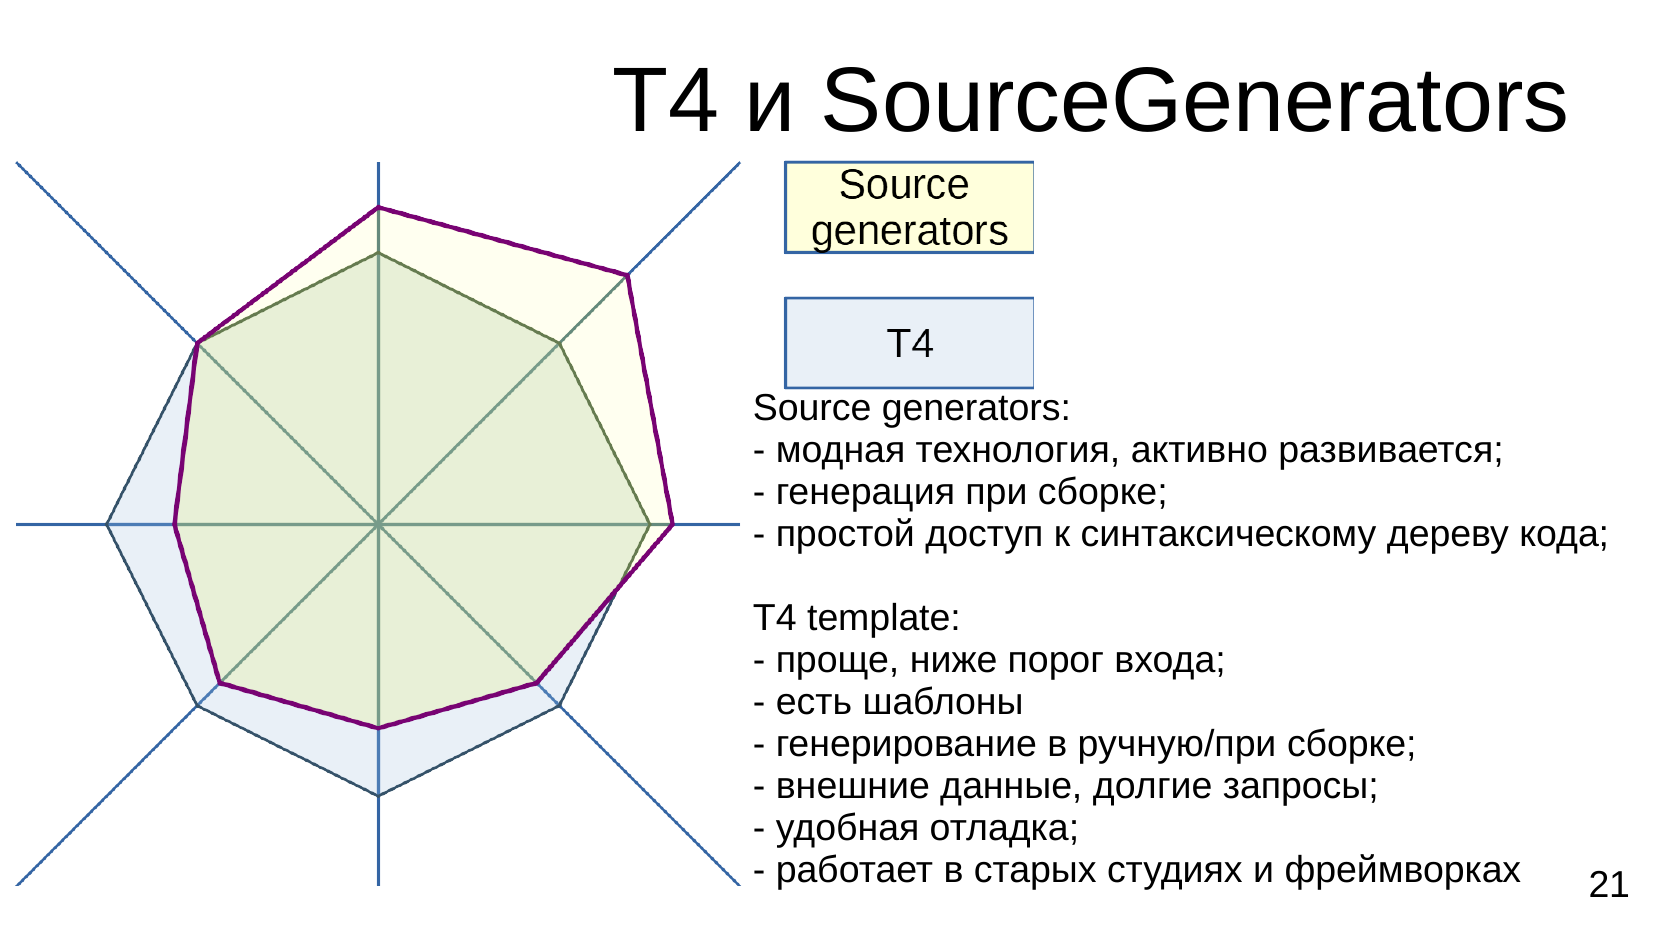

# T4 и SourceGenerators
Source generators:
- модная технология, активно развивается;
- генерация при сборке;
- простой доступ к синтаксическому дереву кода;
T4 template:
- проще, ниже порог входа;
- есть шаблоны
- генерирование в ручную/при сборке;
- внешние данные, долгие запросы;
- удобная отладка;
- работает в старых студиях и фреймворках